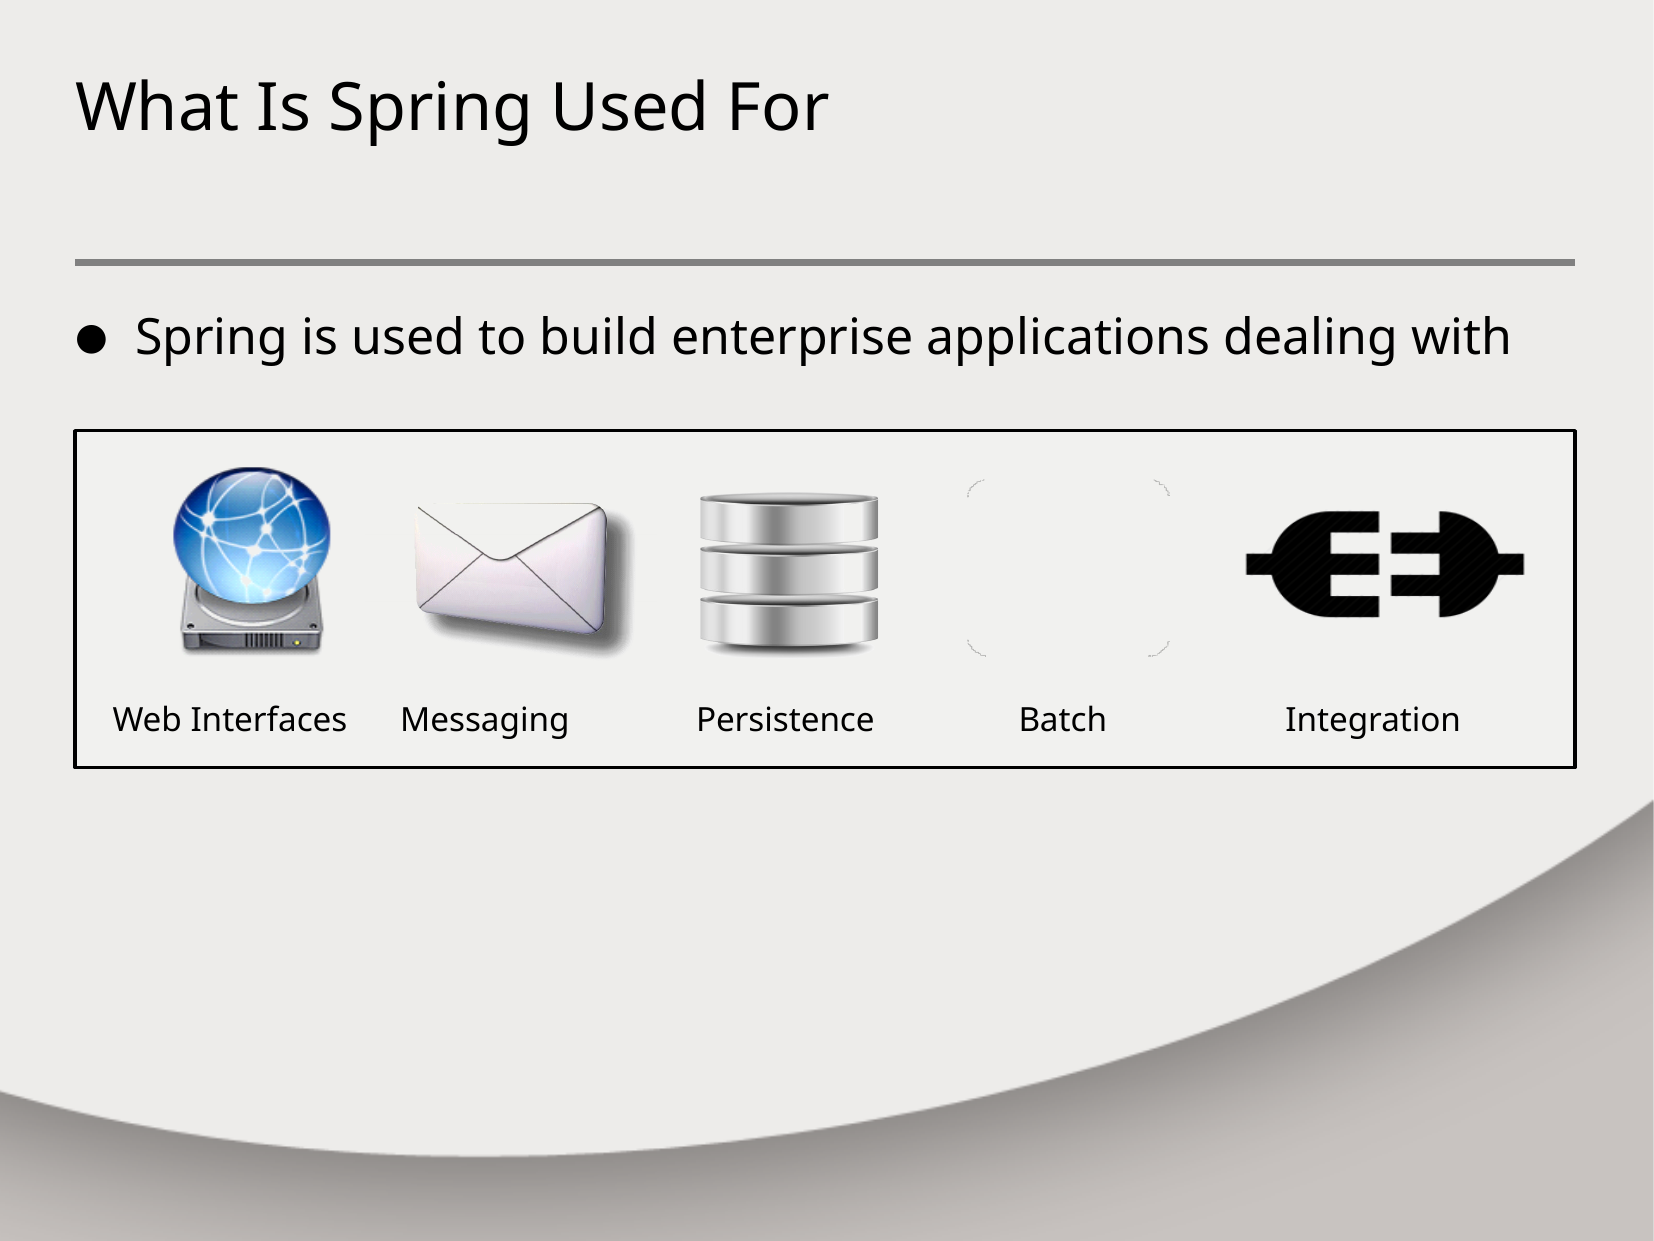

What Is Spring Used For
# Spring is used to build enterprise applications dealing with
Web Interfaces
Messaging
Persistence
Batch
Integration